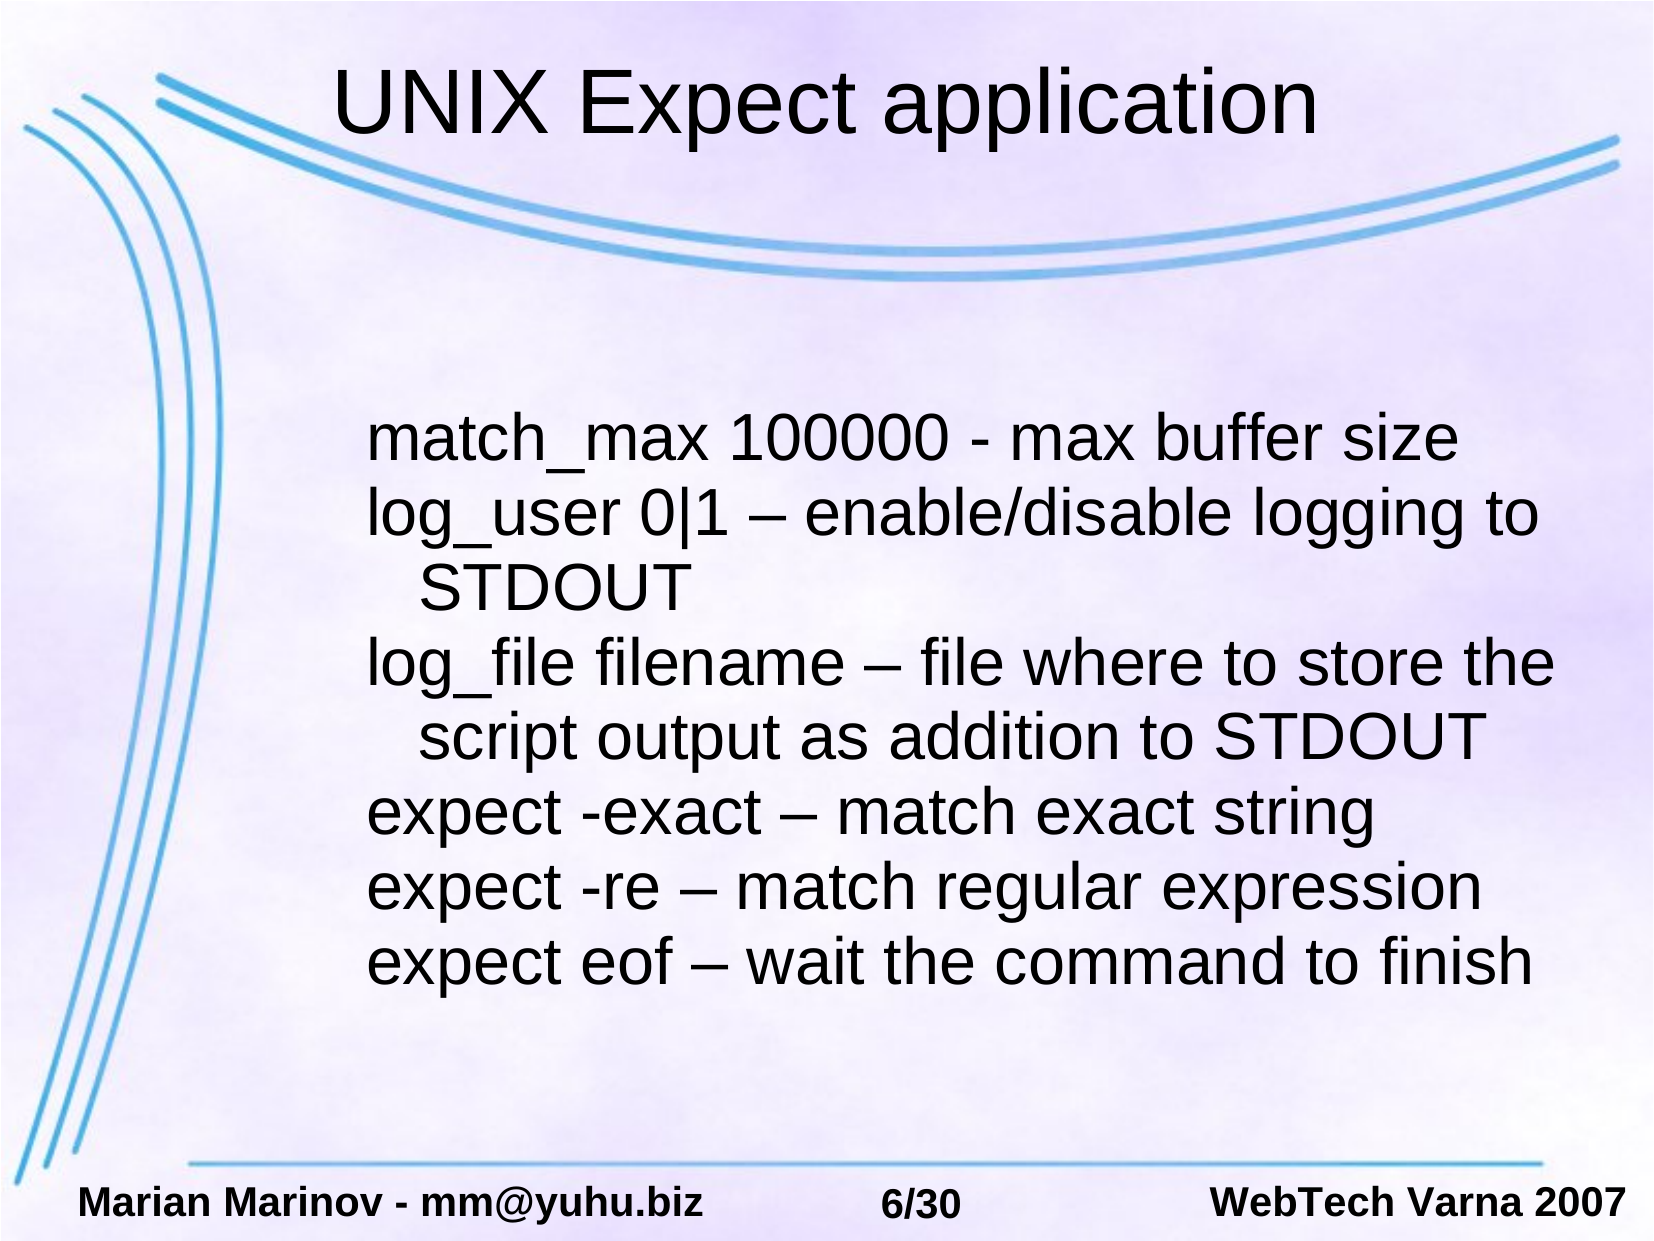

# UNIX Expect application
match_max 100000 - max buffer size
log_user 0|1 – enable/disable logging to STDOUT
log_file filename – file where to store the script output as addition to STDOUT
expect -exact – match exact string
expect -re – match regular expression
expect eof – wait the command to finish
7
Marian Marinov - mm@yuhu.biz
WebTech Varna 2007
6/30